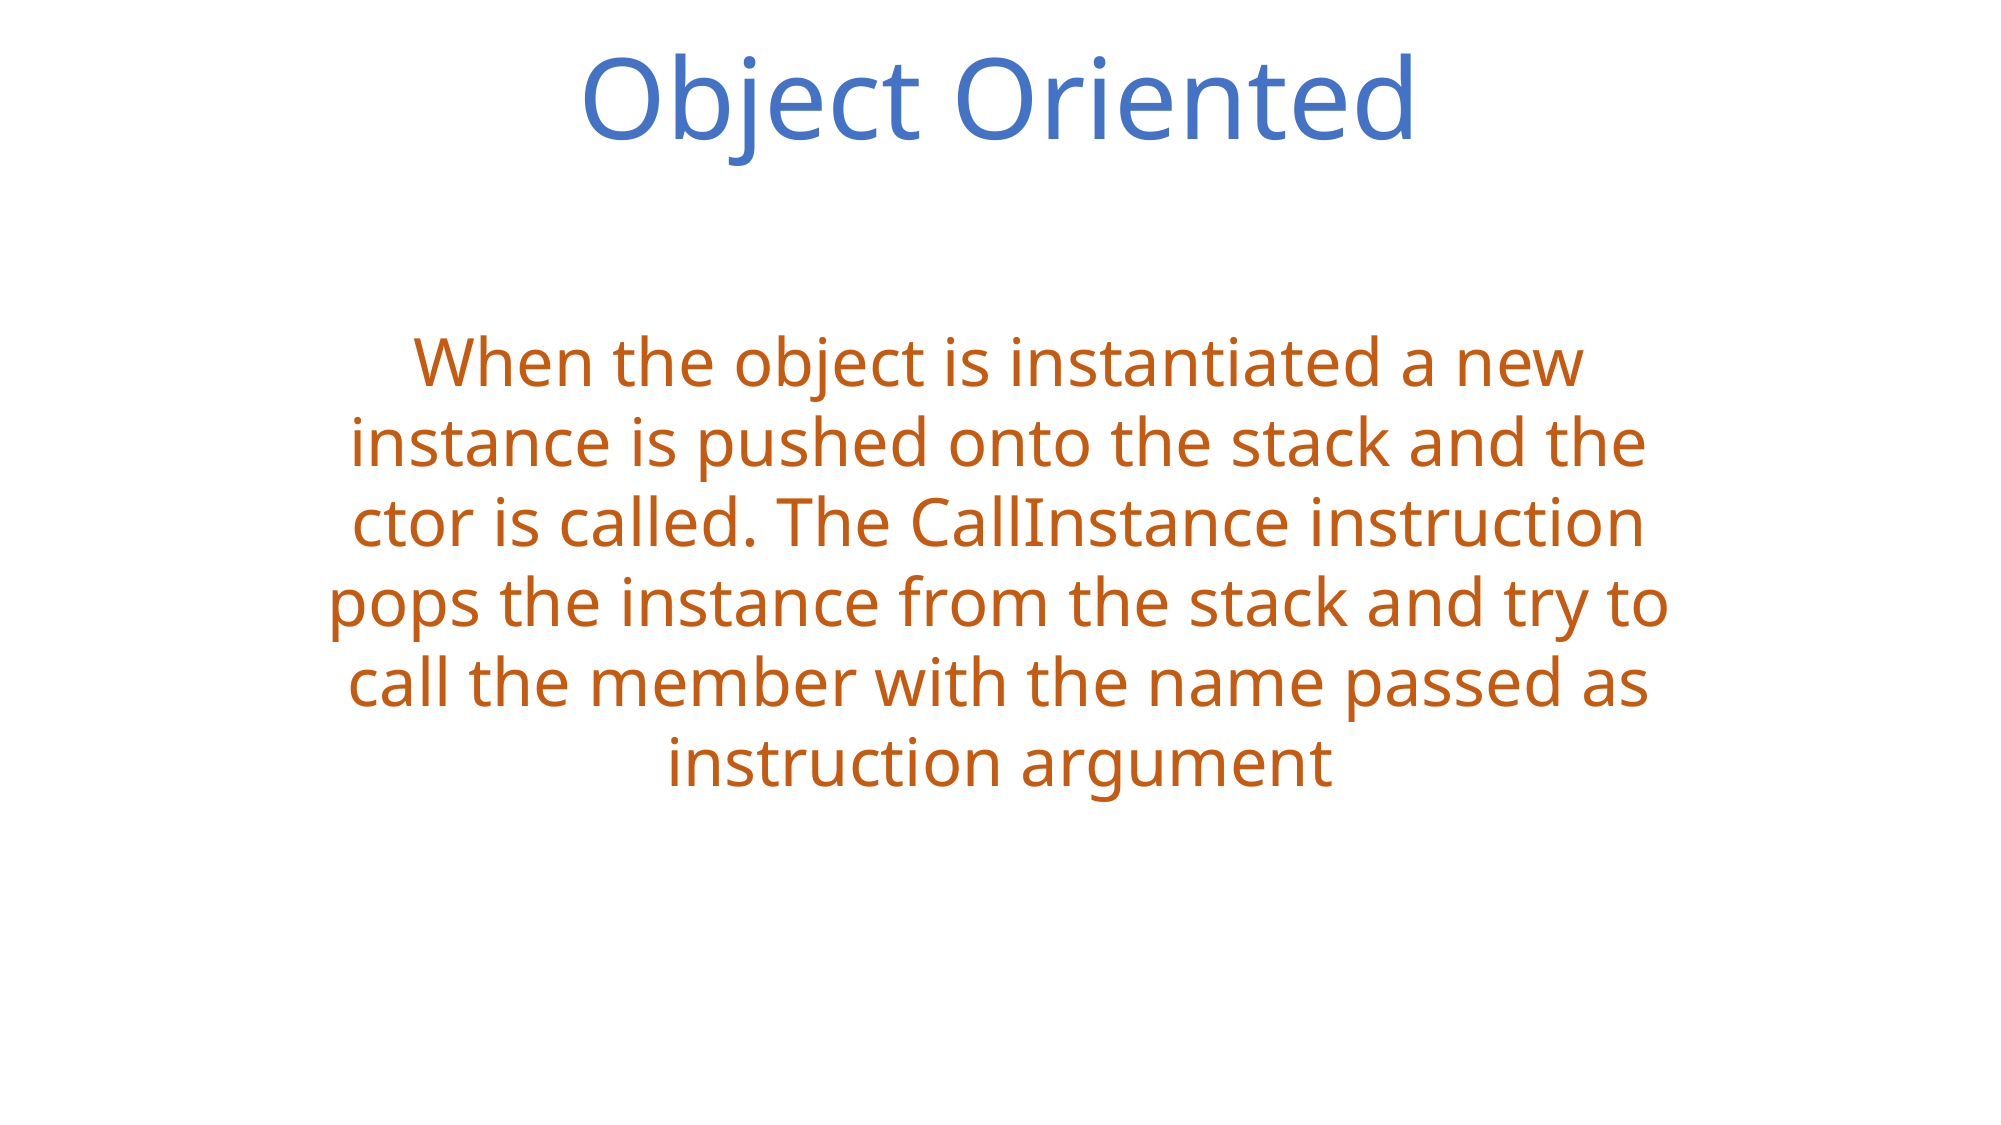

Object Oriented
When the object is instantiated a new instance is pushed onto the stack and the ctor is called. The CallInstance instruction pops the instance from the stack and try to call the member with the name passed as instruction argument